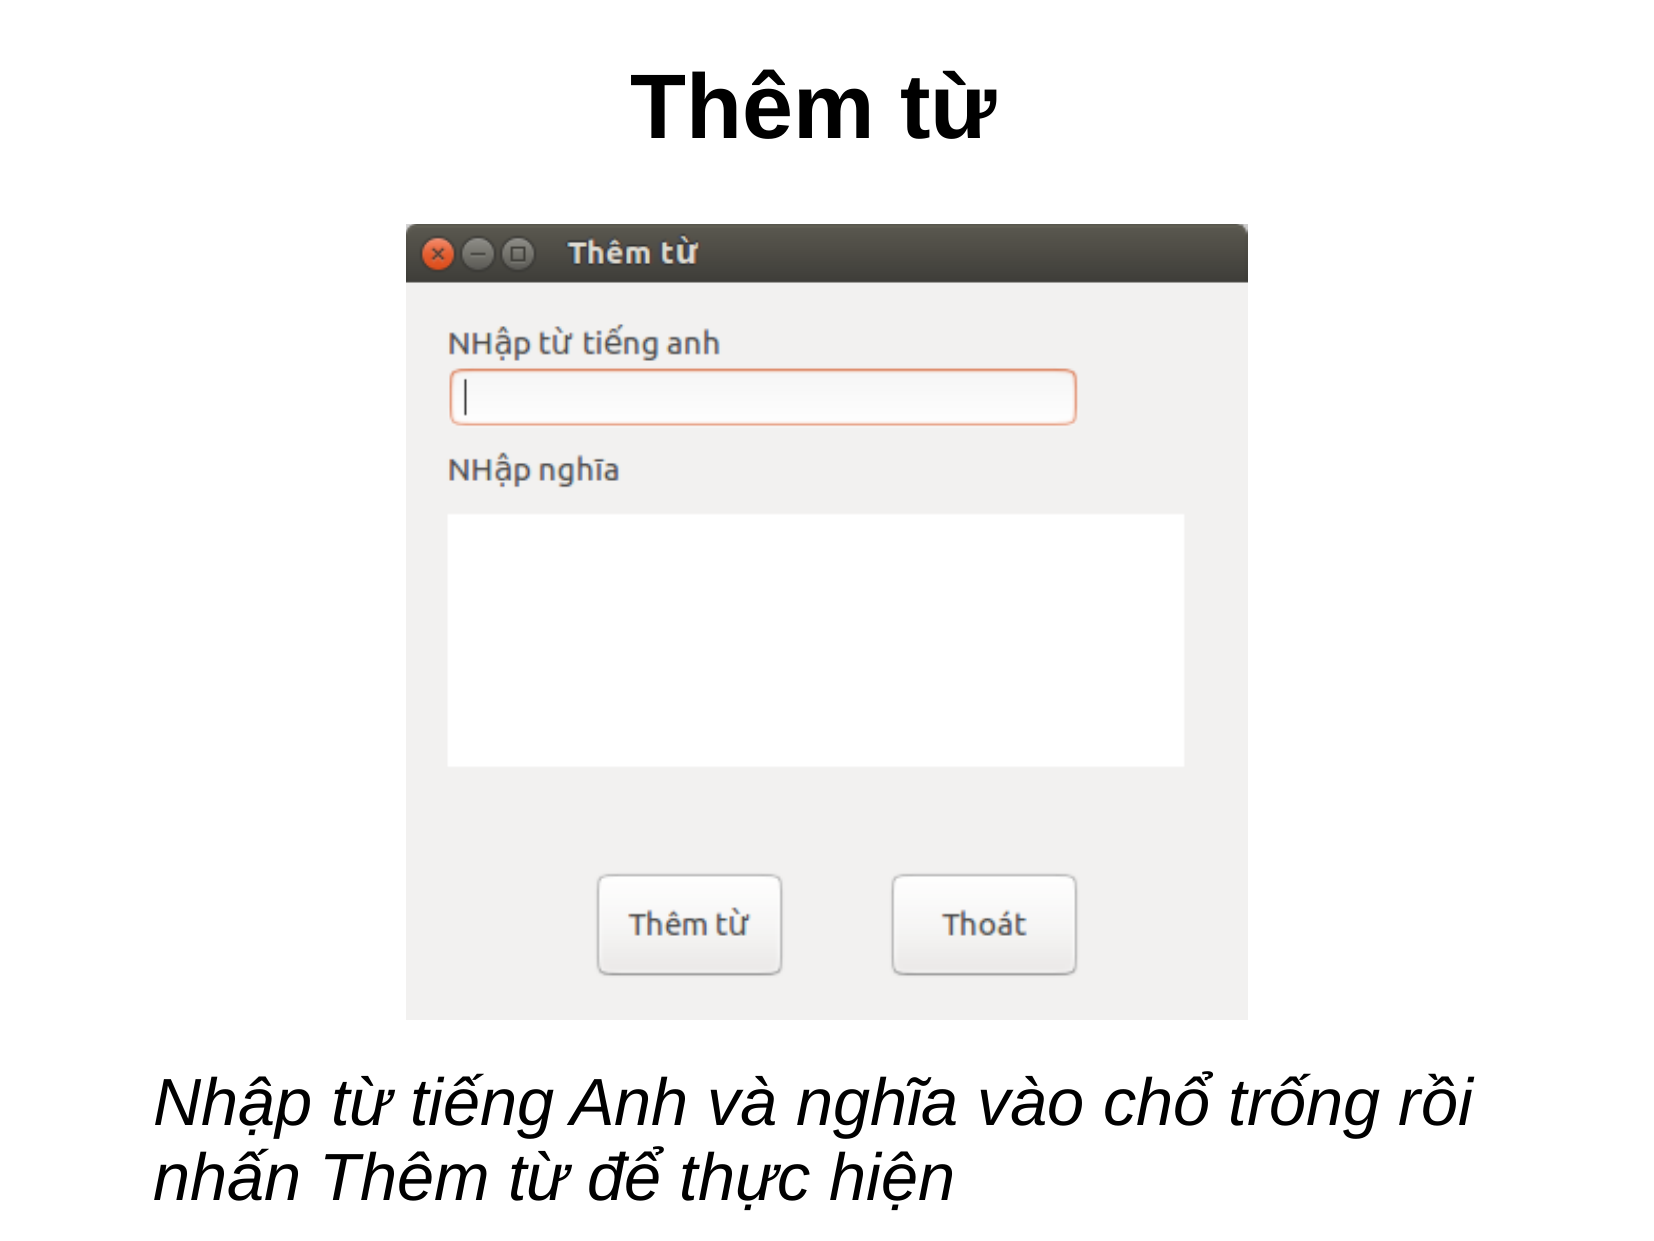

# Thêm từ
Nhập từ tiếng Anh và nghĩa vào chổ trống rồi nhấn Thêm từ để thực hiện